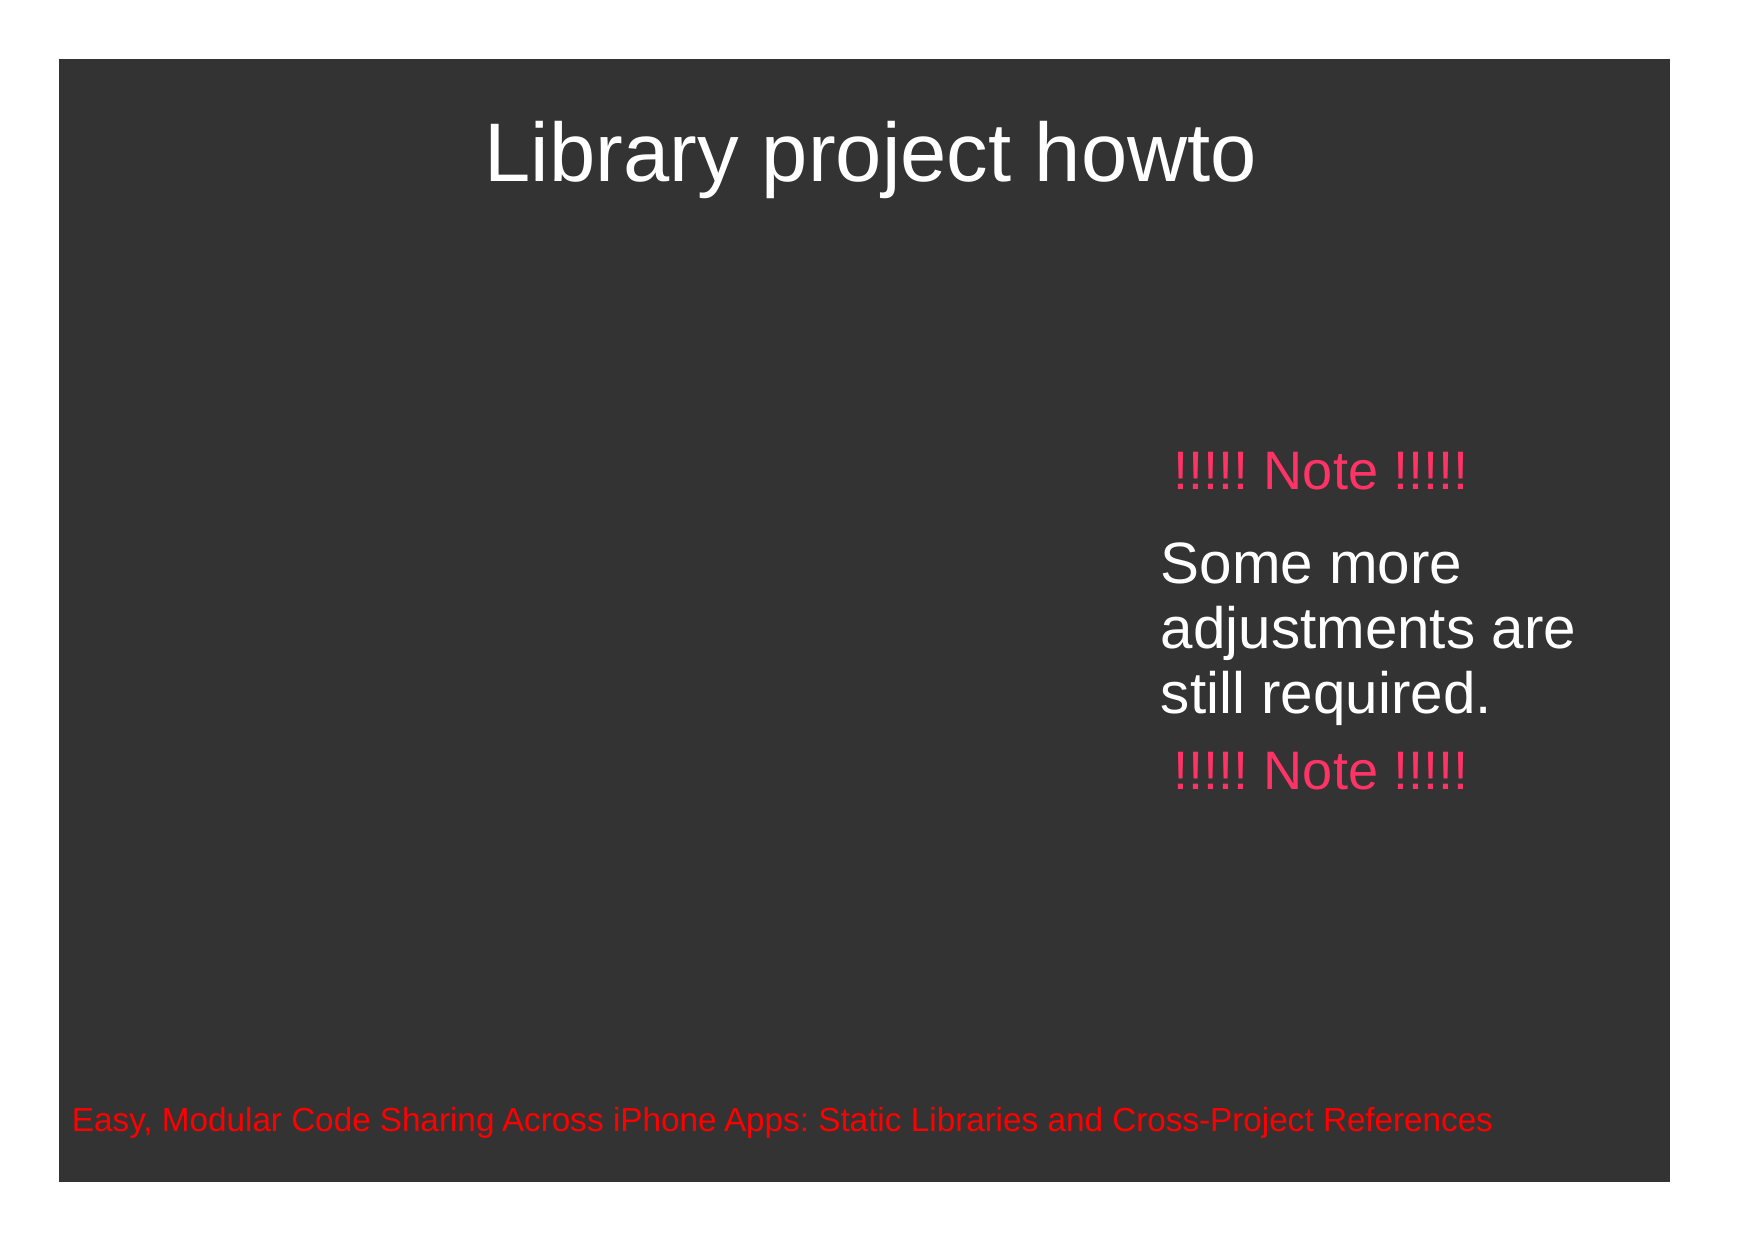

# Library project howto
!!!!! Note !!!!!
Some more adjustments are still required.
!!!!! Note !!!!!
Easy, Modular Code Sharing Across iPhone Apps: Static Libraries and Cross-Project References